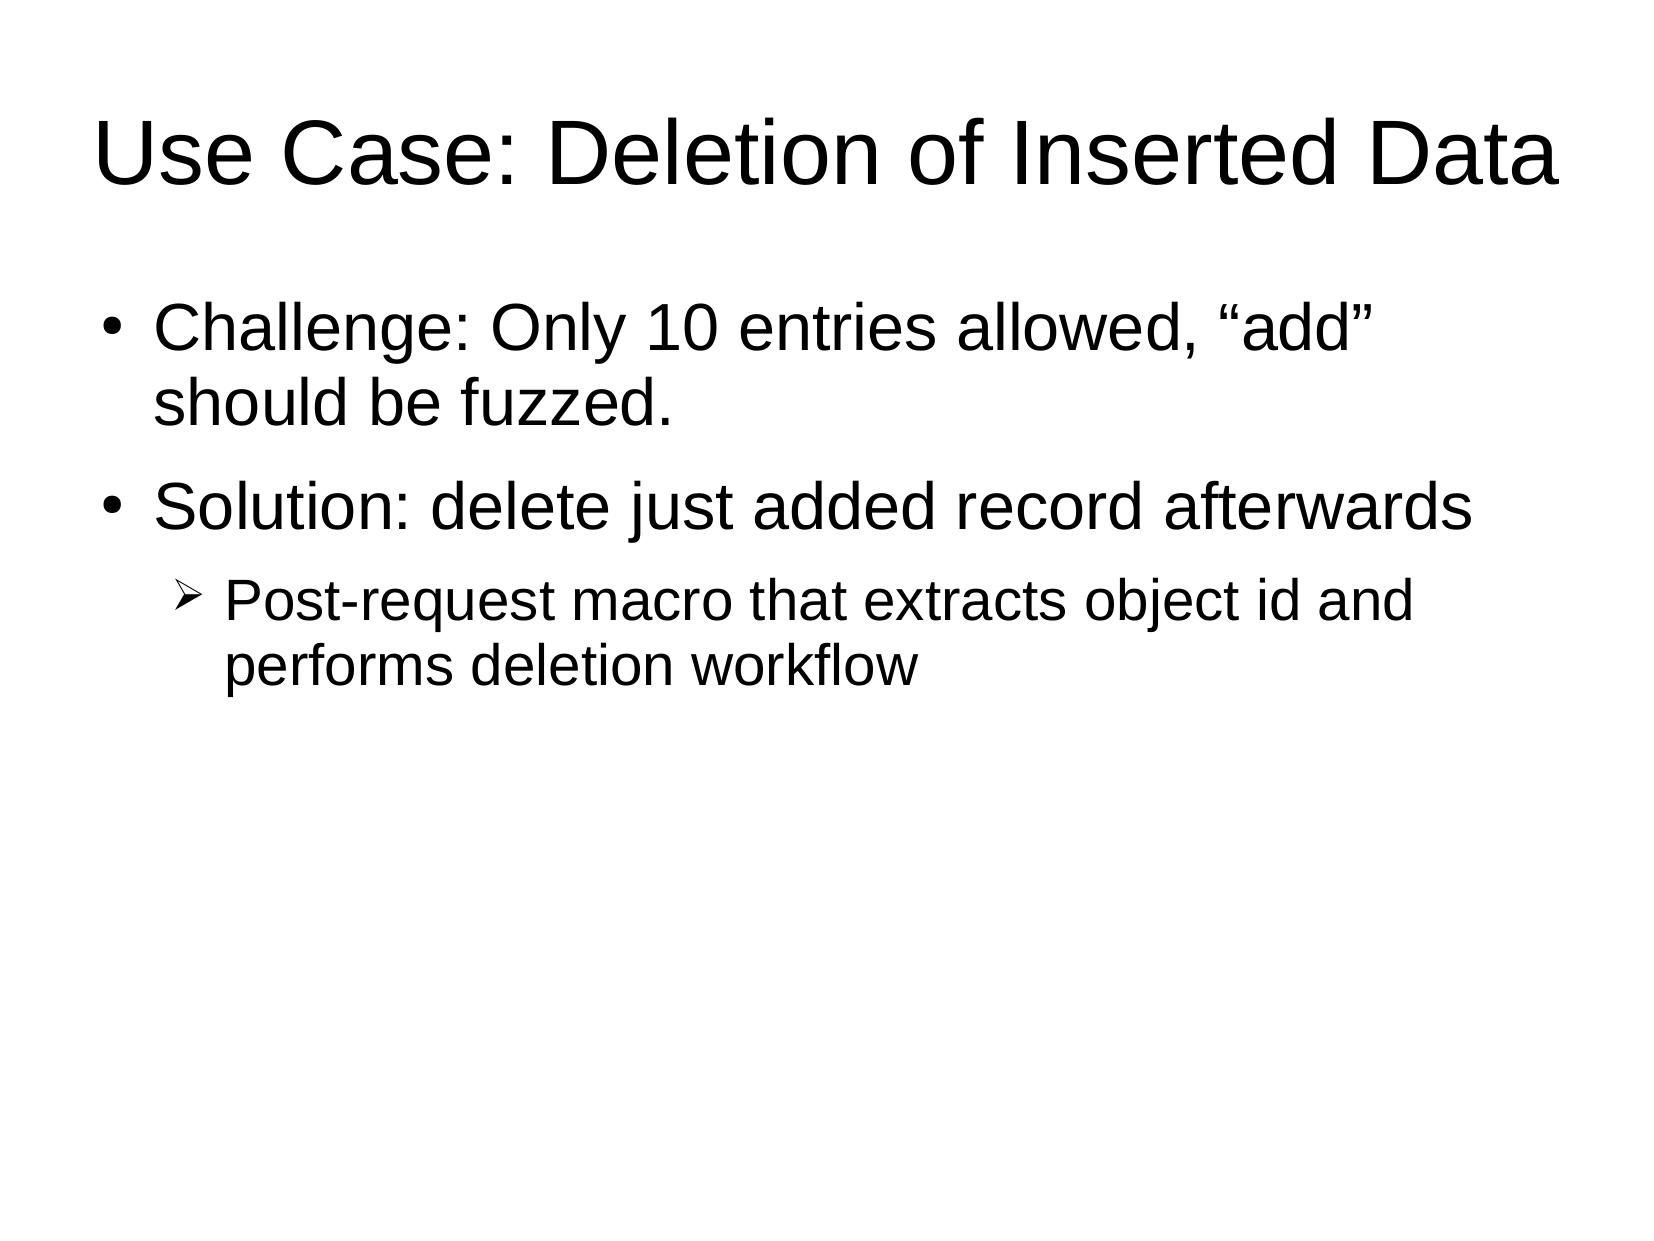

# Use Case: Deletion of Inserted Data
Challenge: Only 10 entries allowed, “add” should be fuzzed.
Solution: delete just added record afterwards
Post-request macro that extracts object id and performs deletion workflow